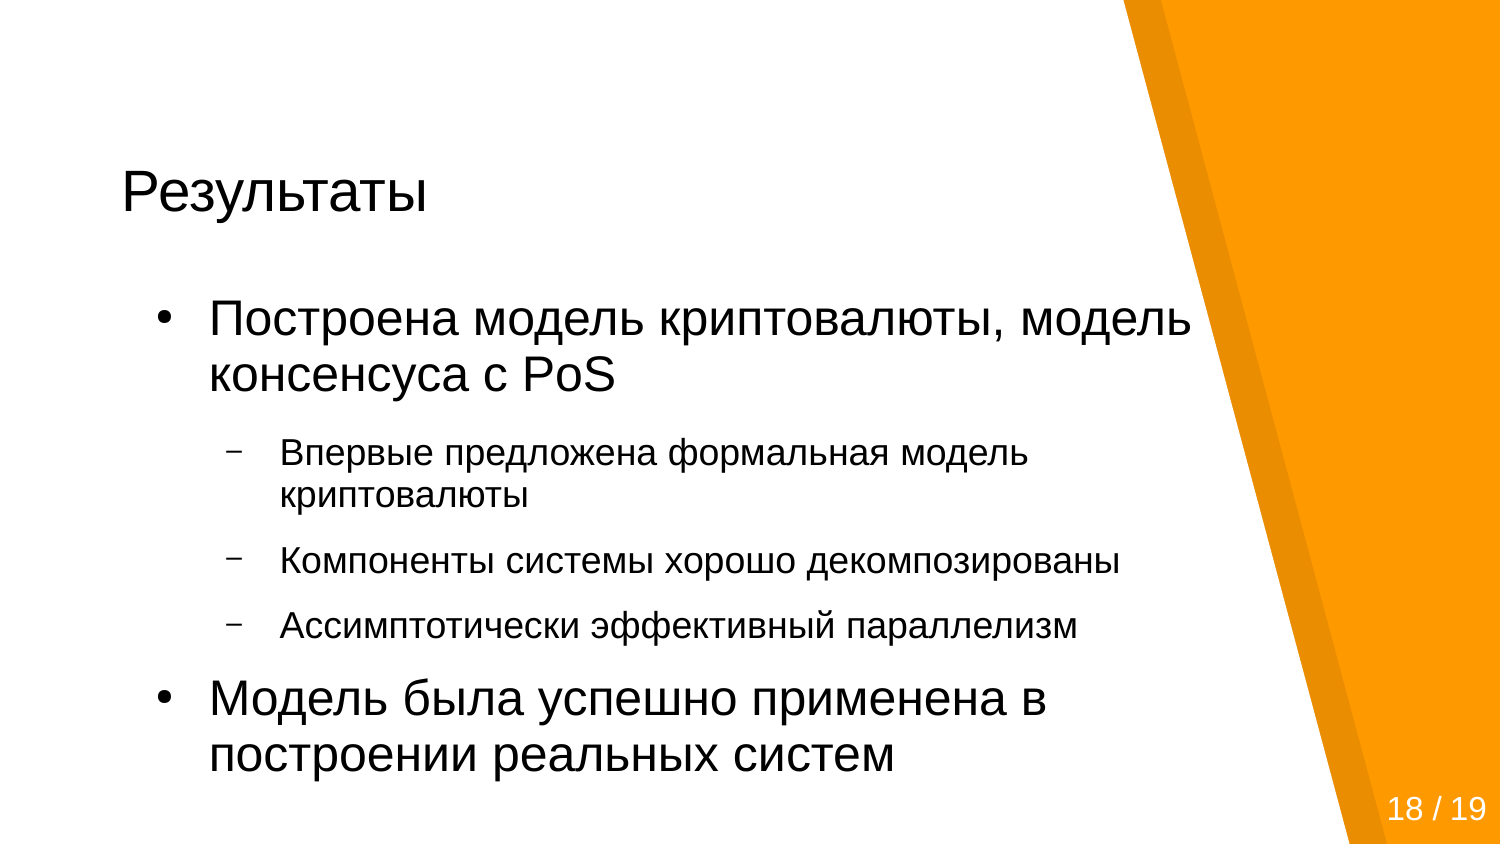

# Результаты
Построена модель криптовалюты, модель консенсуса с PoS
Впервые предложена формальная модель криптовалюты
Компоненты системы хорошо декомпозированы
Ассимптотически эффективный параллелизм
Модель была успешно применена в построении реальных систем